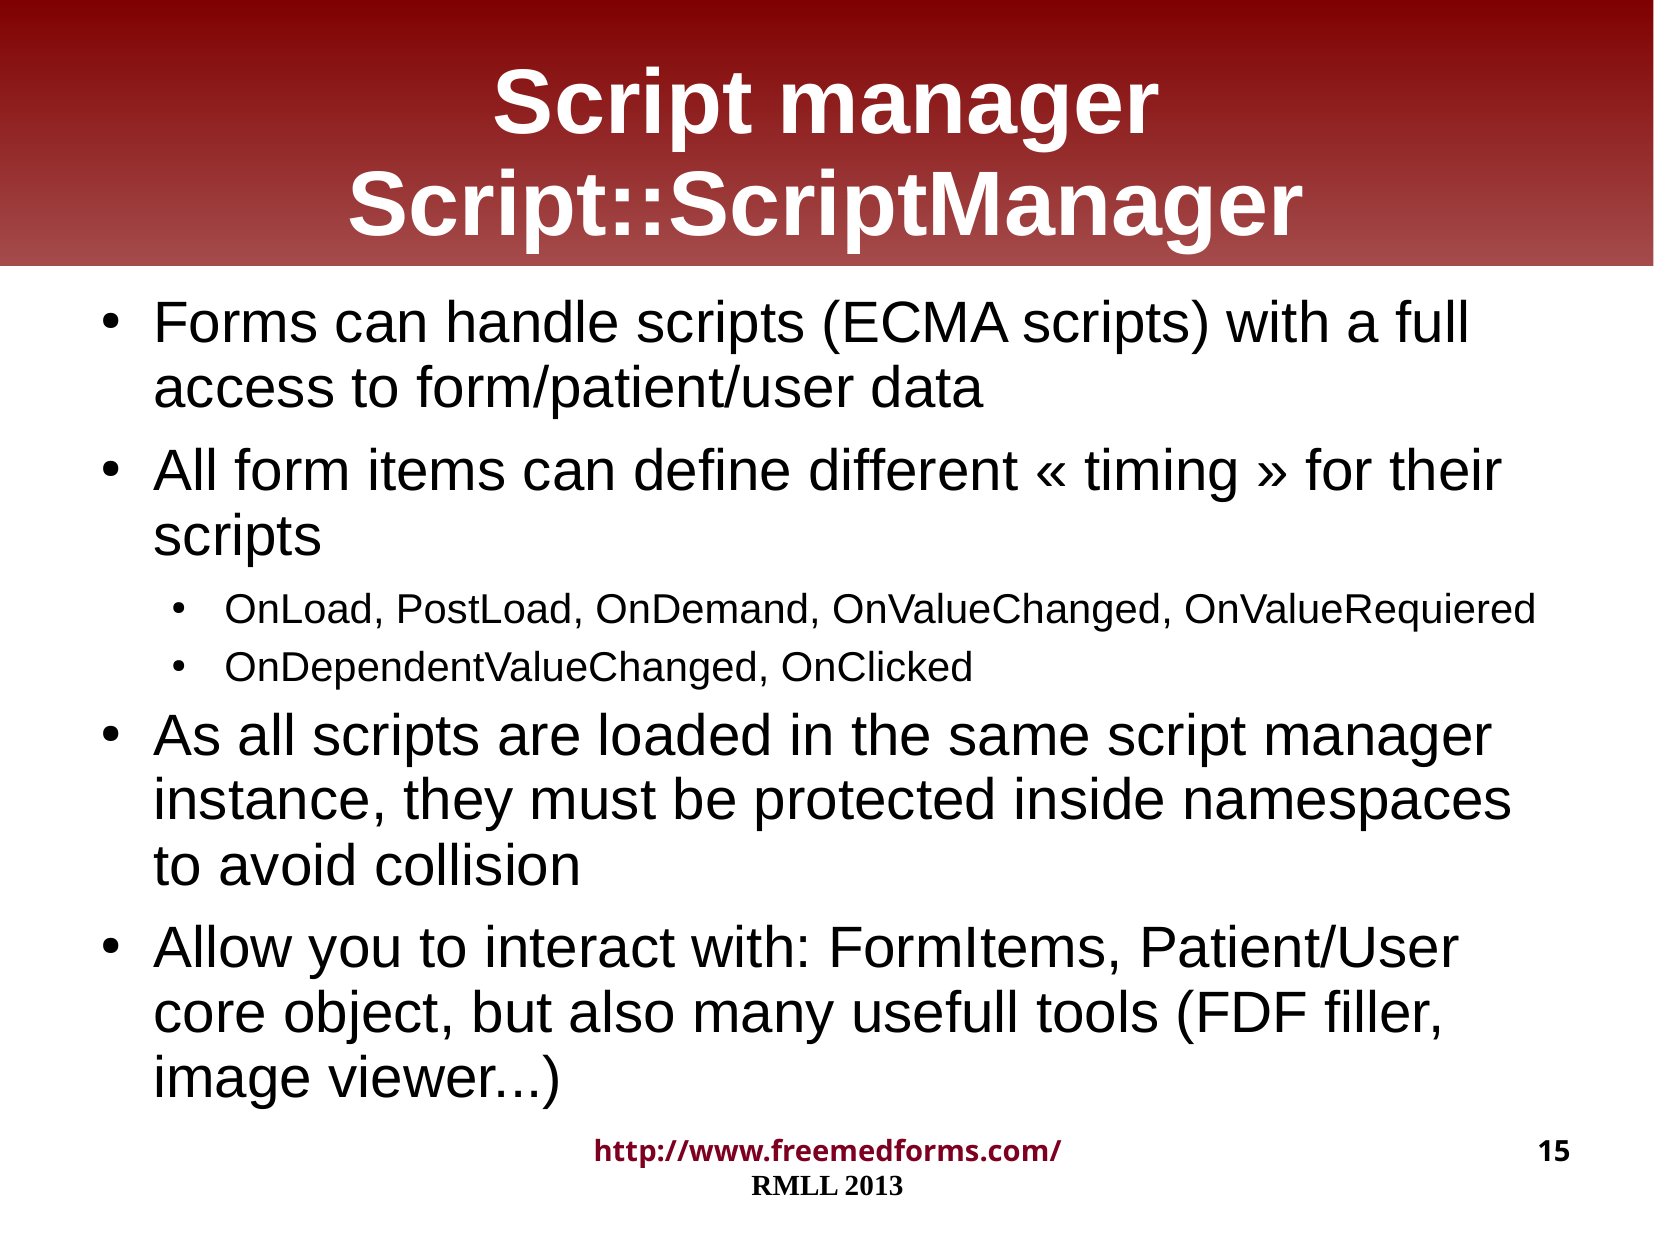

# Script manager Script::ScriptManager
Forms can handle scripts (ECMA scripts) with a full access to form/patient/user data
All form items can define different « timing » for their scripts
OnLoad, PostLoad, OnDemand, OnValueChanged, OnValueRequiered
OnDependentValueChanged, OnClicked
As all scripts are loaded in the same script manager instance, they must be protected inside namespaces to avoid collision
Allow you to interact with: FormItems, Patient/User core object, but also many usefull tools (FDF filler, image viewer...)
15